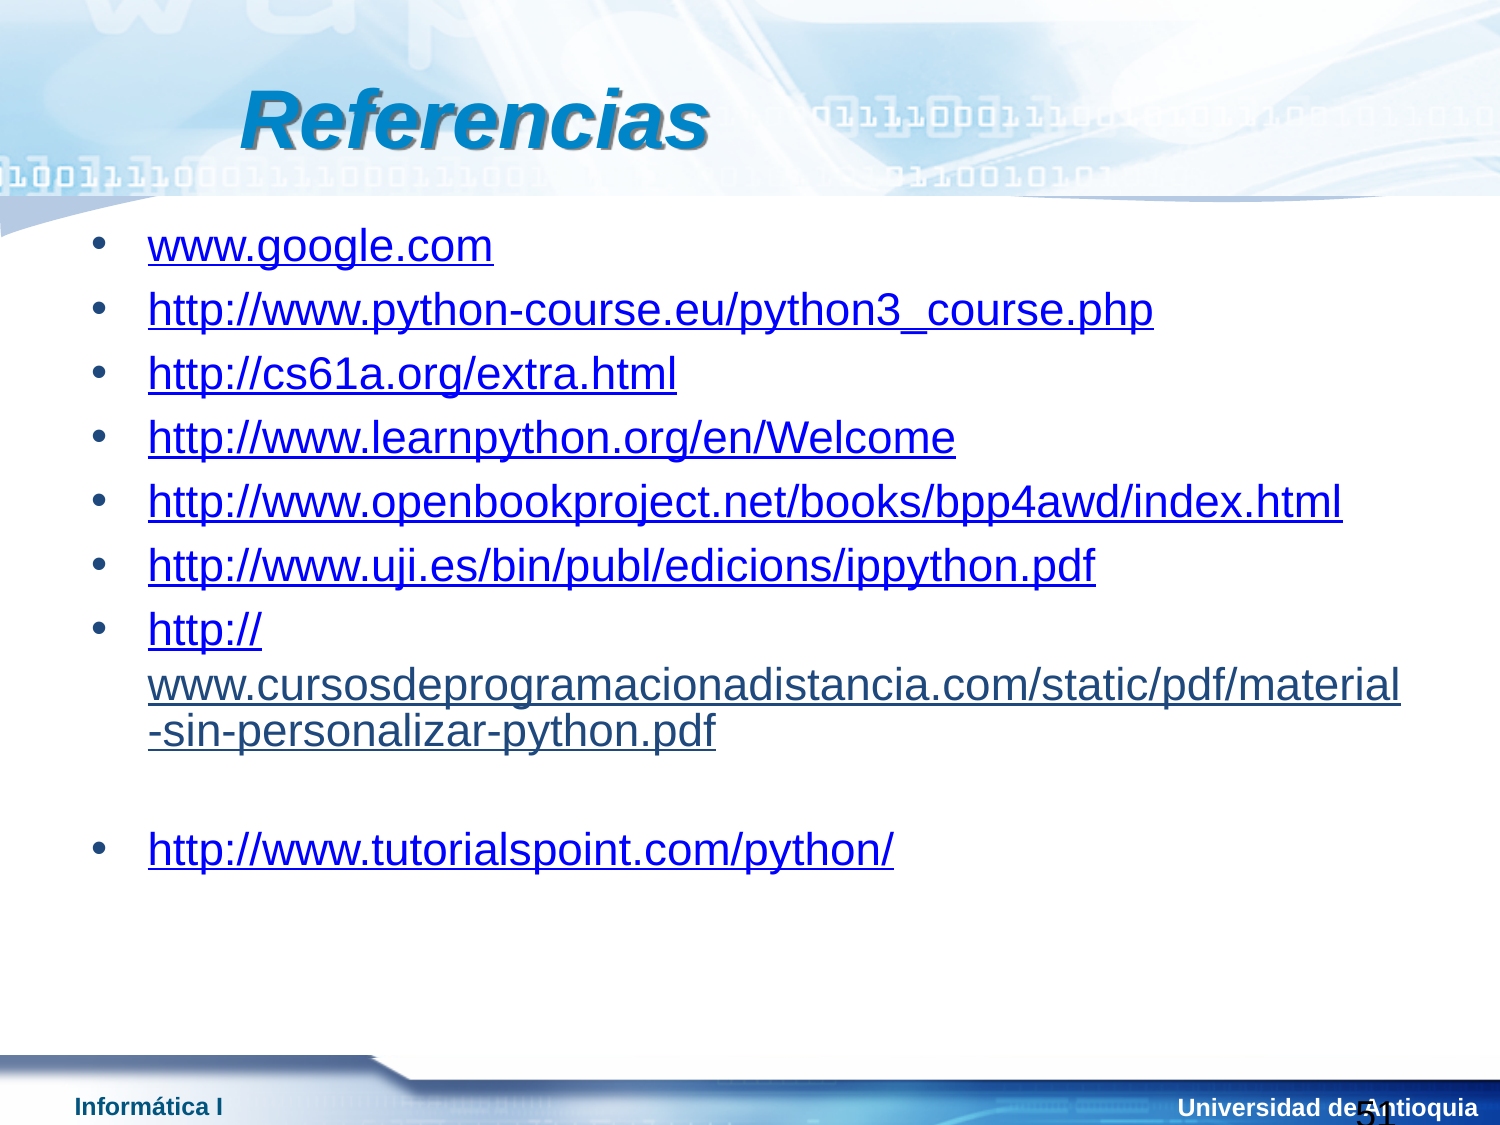

# Referencias
www.google.com
http://www.python-course.eu/python3_course.php
http://cs61a.org/extra.html
http://www.learnpython.org/en/Welcome
http://www.openbookproject.net/books/bpp4awd/index.html
http://www.uji.es/bin/publ/edicions/ippython.pdf
http://www.cursosdeprogramacionadistancia.com/static/pdf/material-sin-personalizar-python.pdf
http://www.tutorialspoint.com/python/